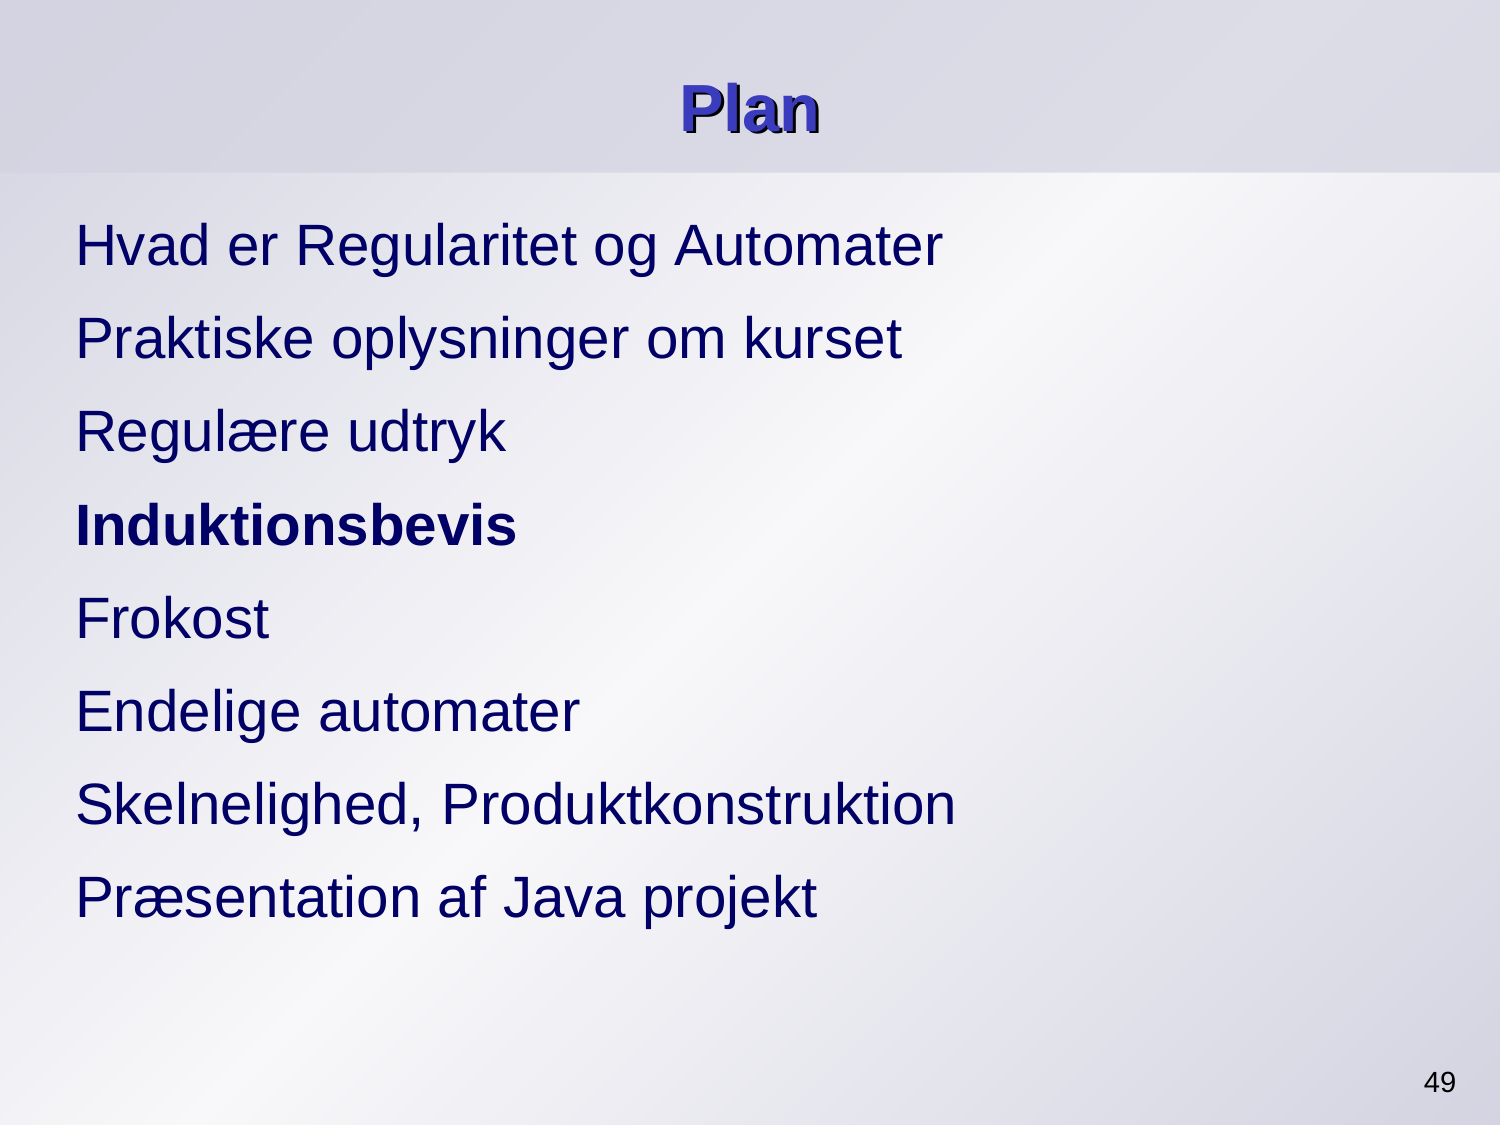

# Plan
Hvad er Regularitet og Automater
Praktiske oplysninger om kurset
Regulære udtryk
Induktionsbevis
Frokost
Endelige automater
Skelnelighed, Produktkonstruktion
Præsentation af Java projekt
49